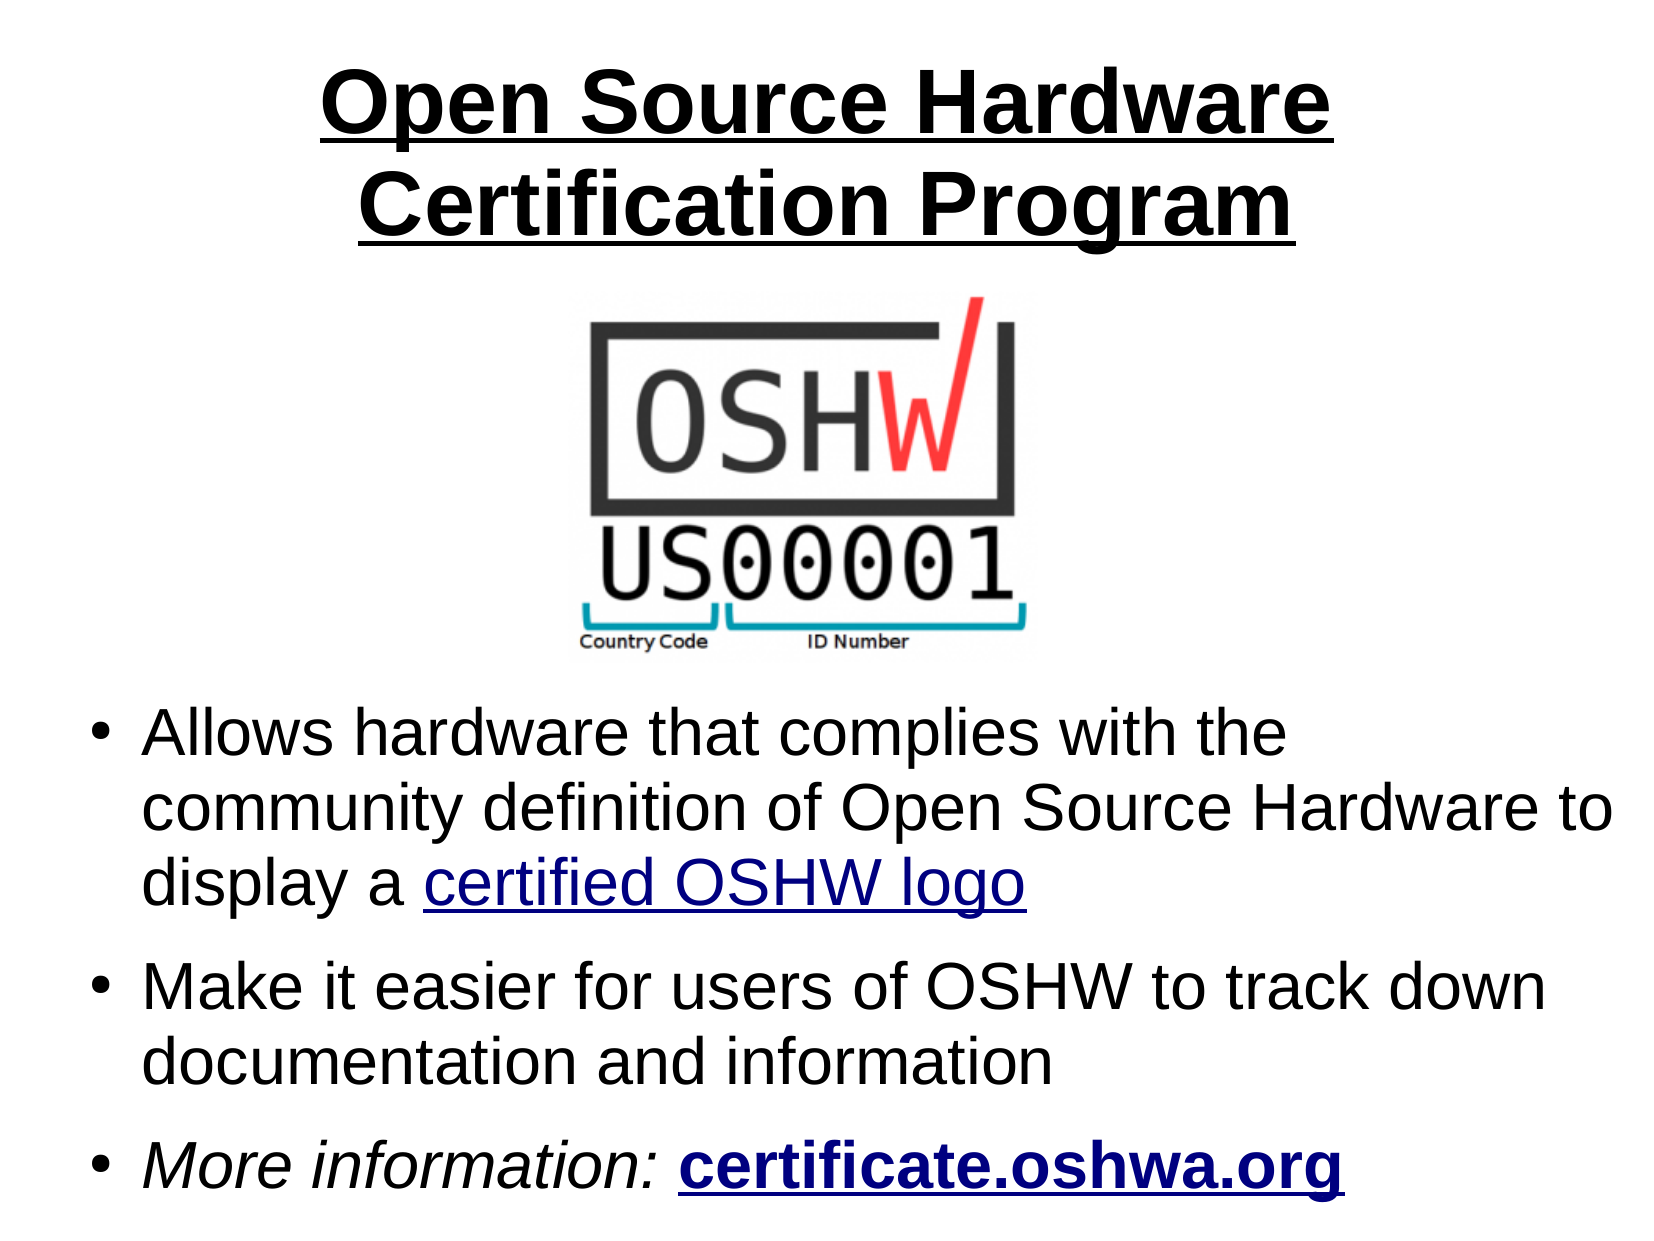

# Open Source Hardware Certification Program
Allows hardware that complies with the community definition of Open Source Hardware to display a certified OSHW logo
Make it easier for users of OSHW to track down documentation and information
More information: certificate.oshwa.org